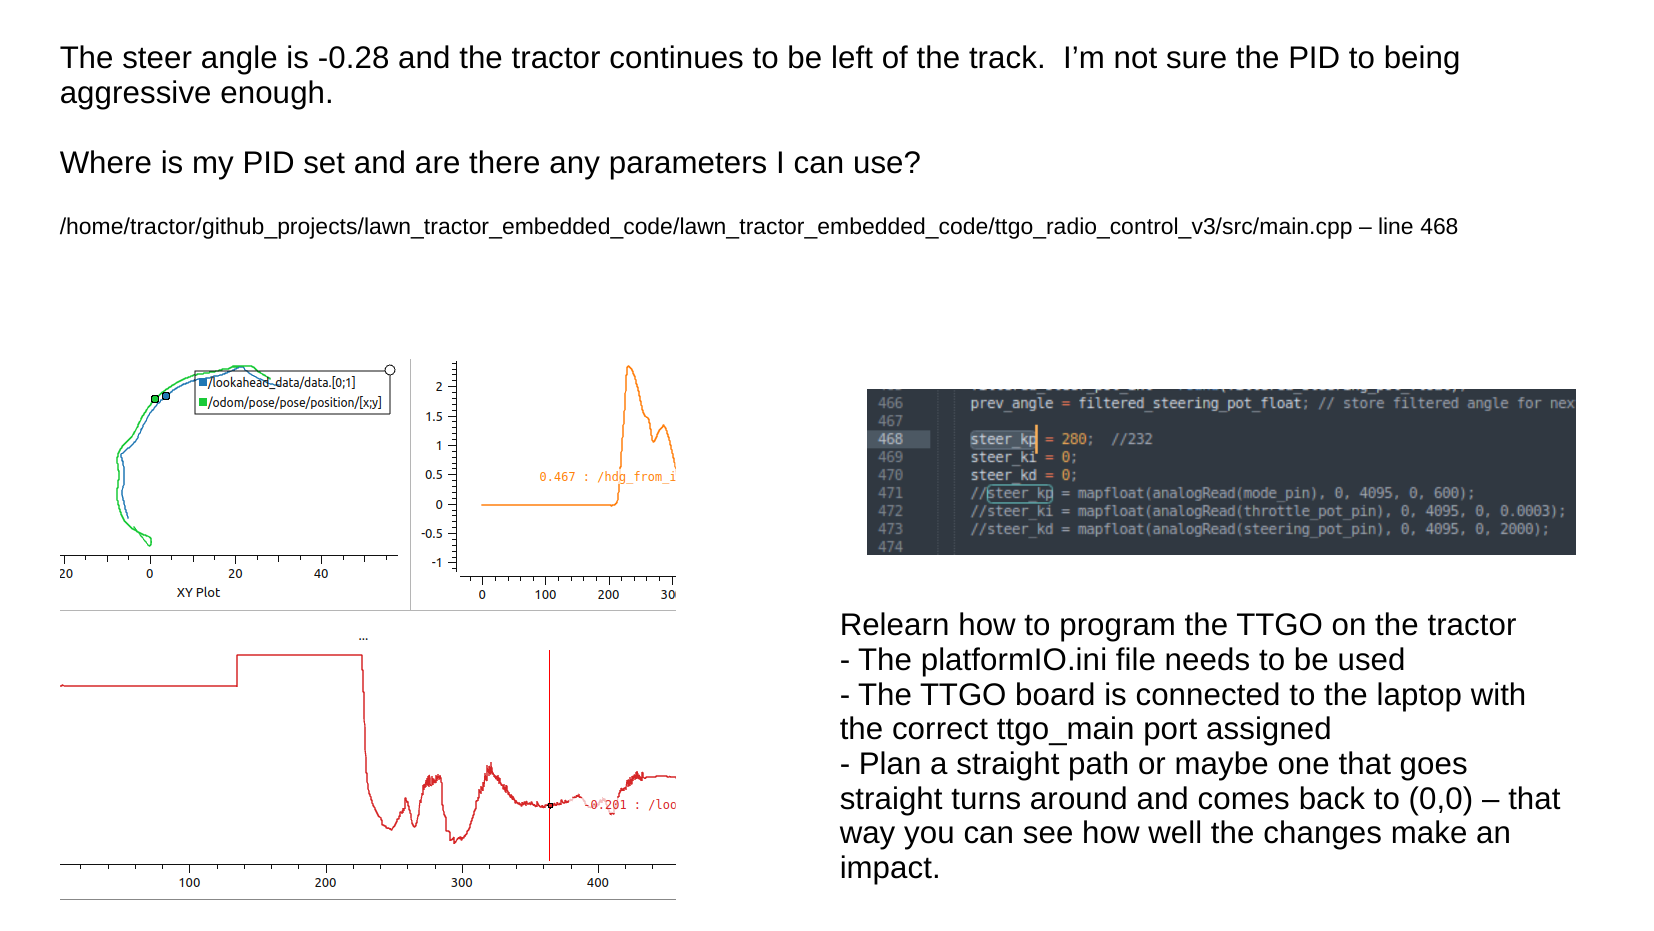

The steer angle is -0.28 and the tractor continues to be left of the track. I’m not sure the PID to being aggressive enough.
Where is my PID set and are there any parameters I can use?
/home/tractor/github_projects/lawn_tractor_embedded_code/lawn_tractor_embedded_code/ttgo_radio_control_v3/src/main.cpp – line 468
Relearn how to program the TTGO on the tractor
- The platformIO.ini file needs to be used
- The TTGO board is connected to the laptop with the correct ttgo_main port assigned
- Plan a straight path or maybe one that goes straight turns around and comes back to (0,0) – that way you can see how well the changes make an impact.